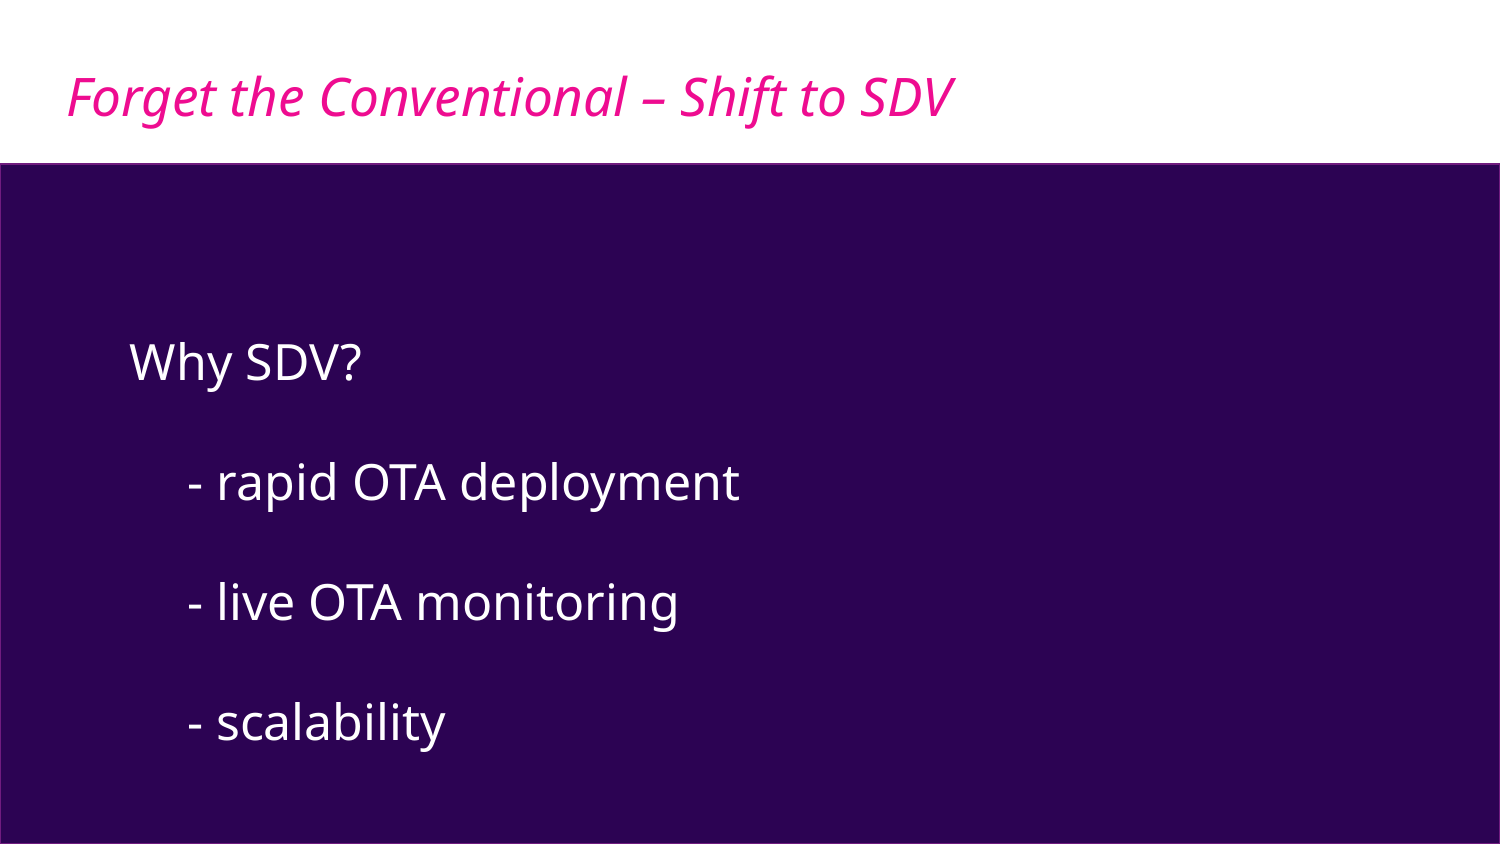

# Forget the Conventional – Shift to SDV
Why SDV?
- rapid OTA deployment
- live OTA monitoring
- scalability